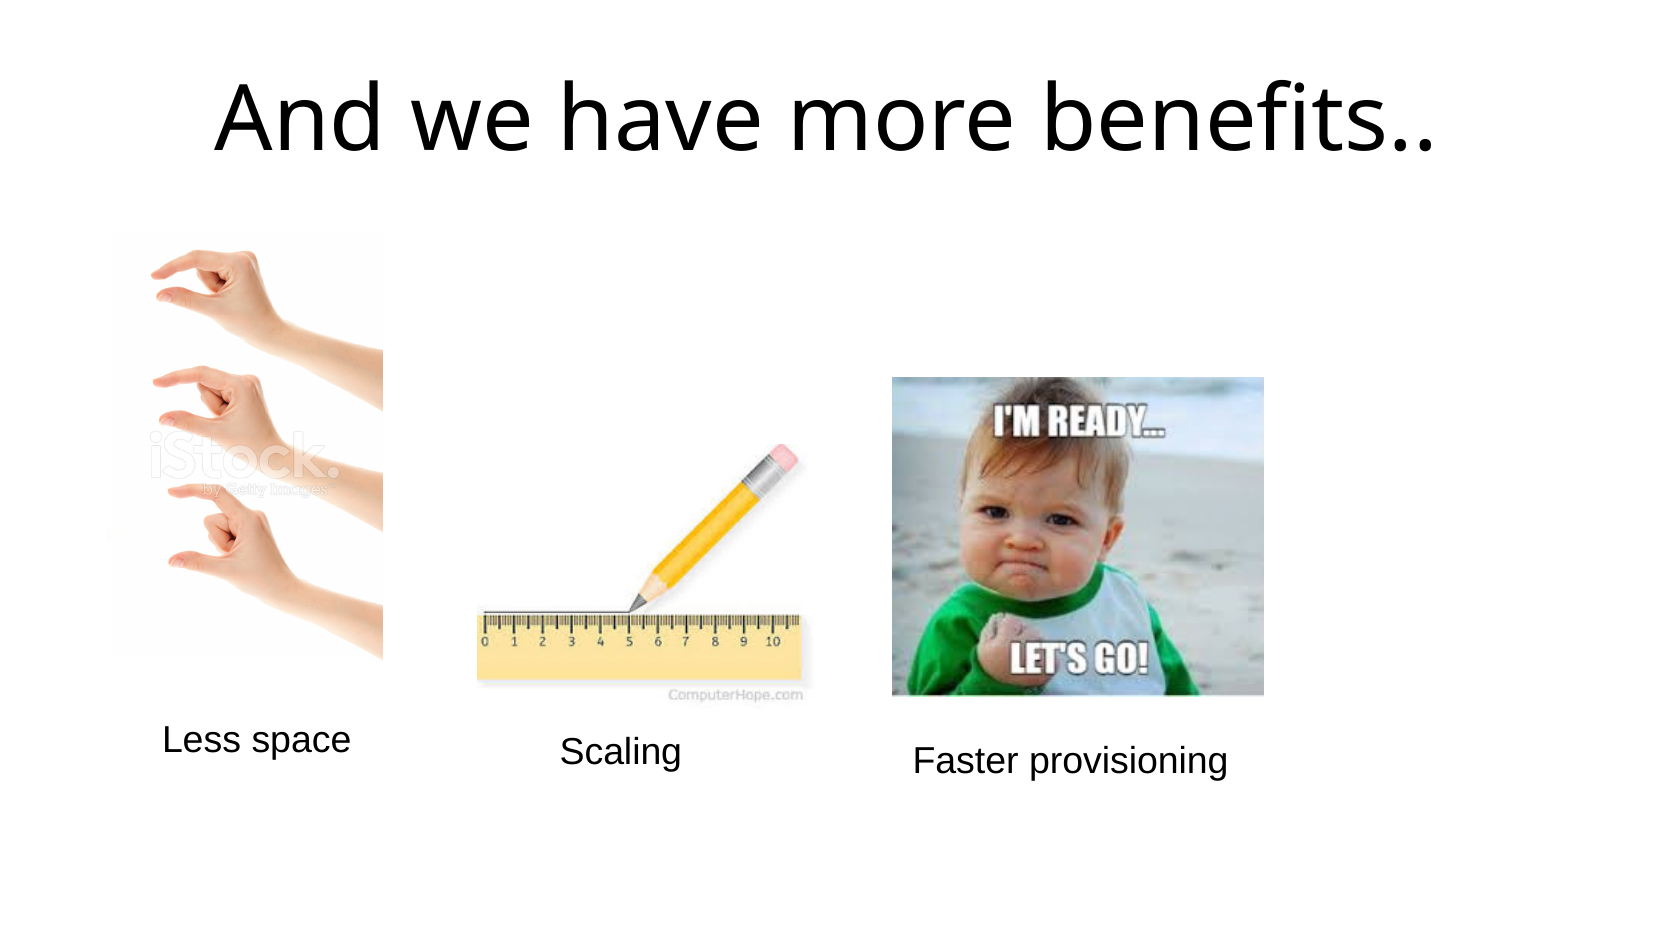

# And we have more benefits..
Less space
Scaling
Faster provisioning